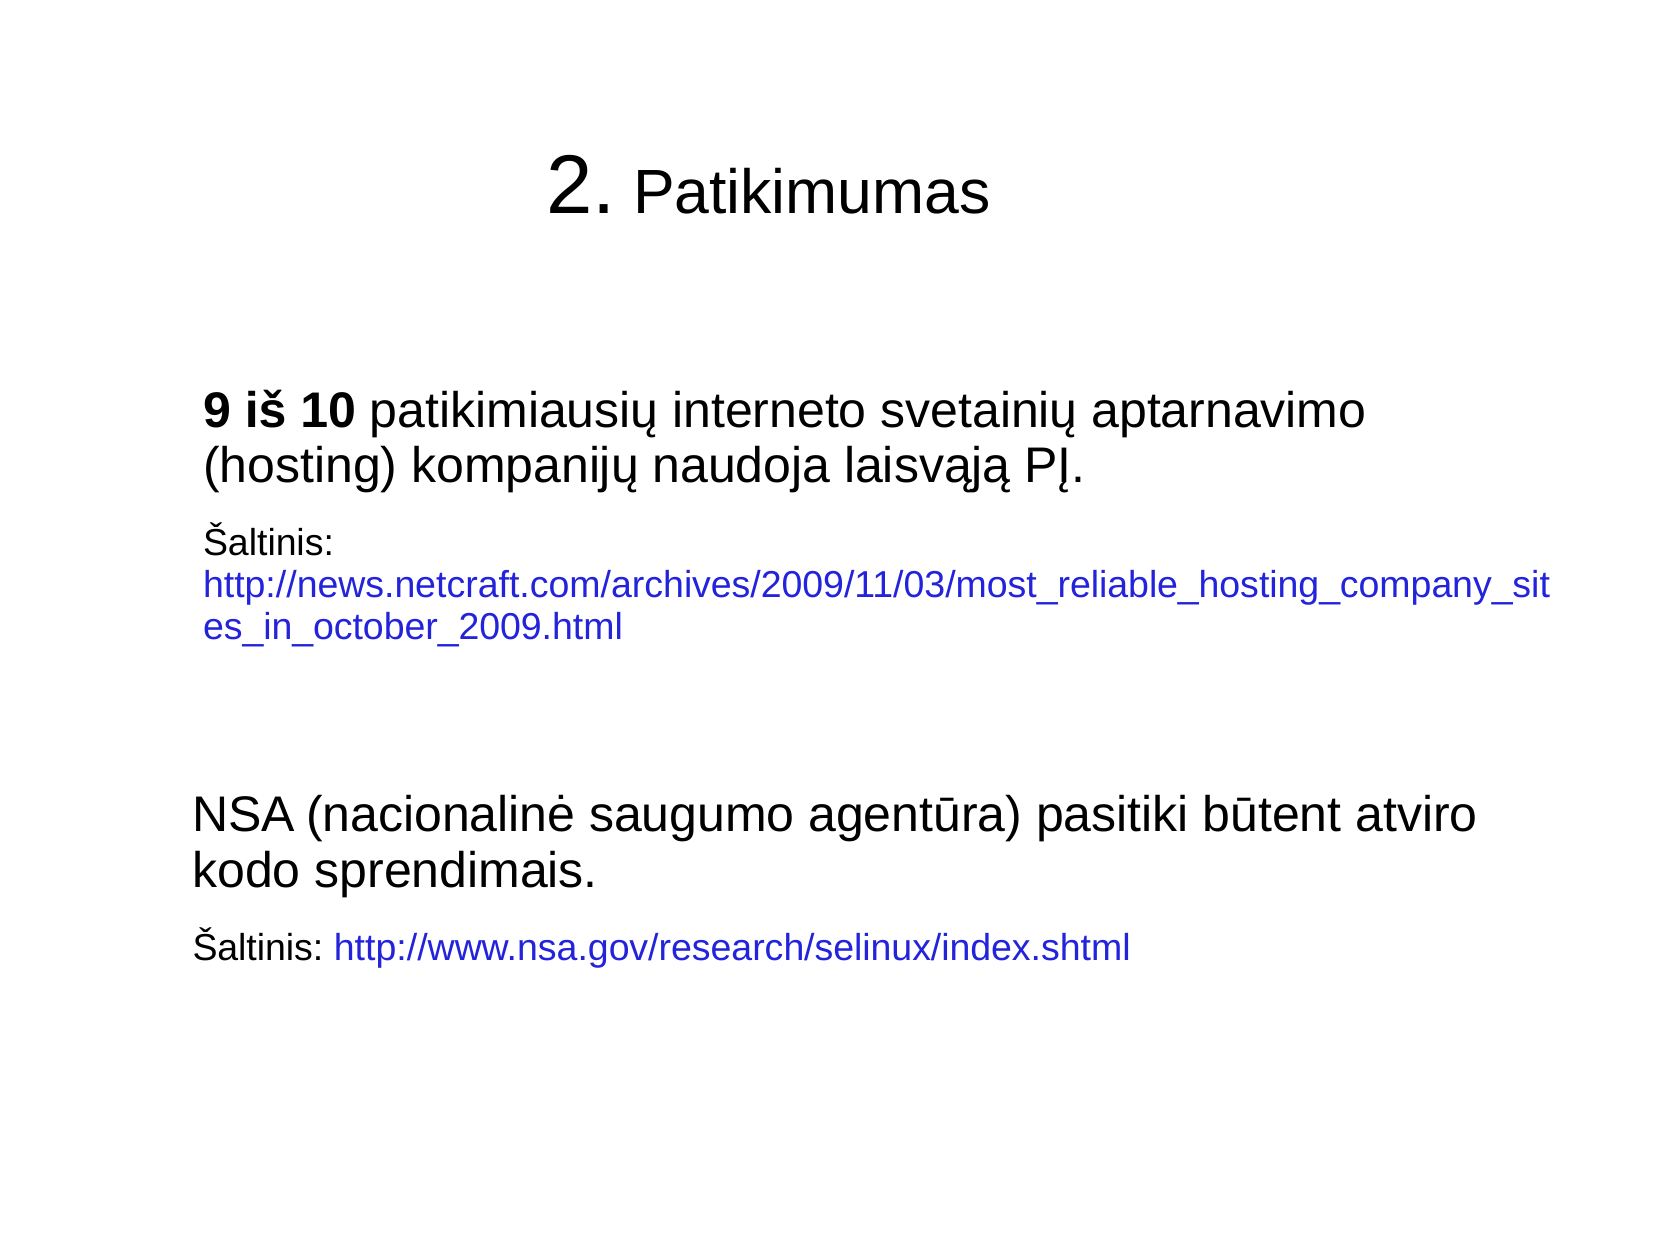

2. Patikimumas
9 iš 10 patikimiausių interneto svetainių aptarnavimo (hosting) kompanijų naudoja laisvąją PĮ.
Šaltinis: http://news.netcraft.com/archives/2009/11/03/most_reliable_hosting_company_sites_in_october_2009.html
NSA (nacionalinė saugumo agentūra) pasitiki būtent atviro kodo sprendimais.
Šaltinis: http://www.nsa.gov/research/selinux/index.shtml